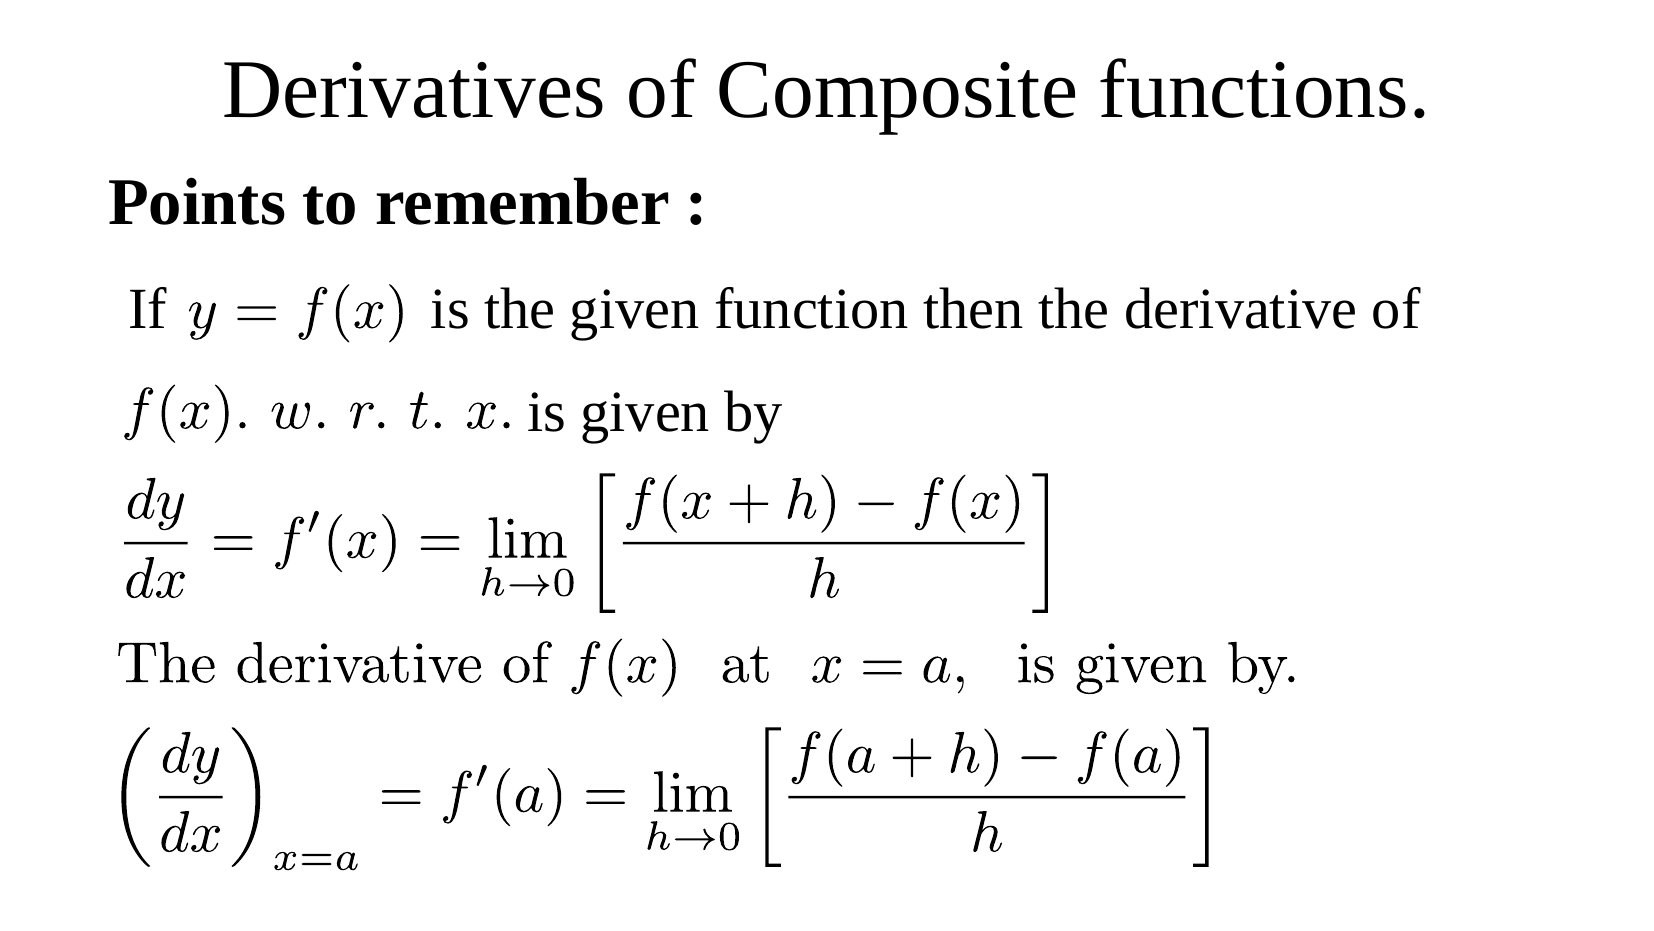

# Derivatives of Composite functions.
 Points to remember :
 If is the given function then the derivative of
 is given by